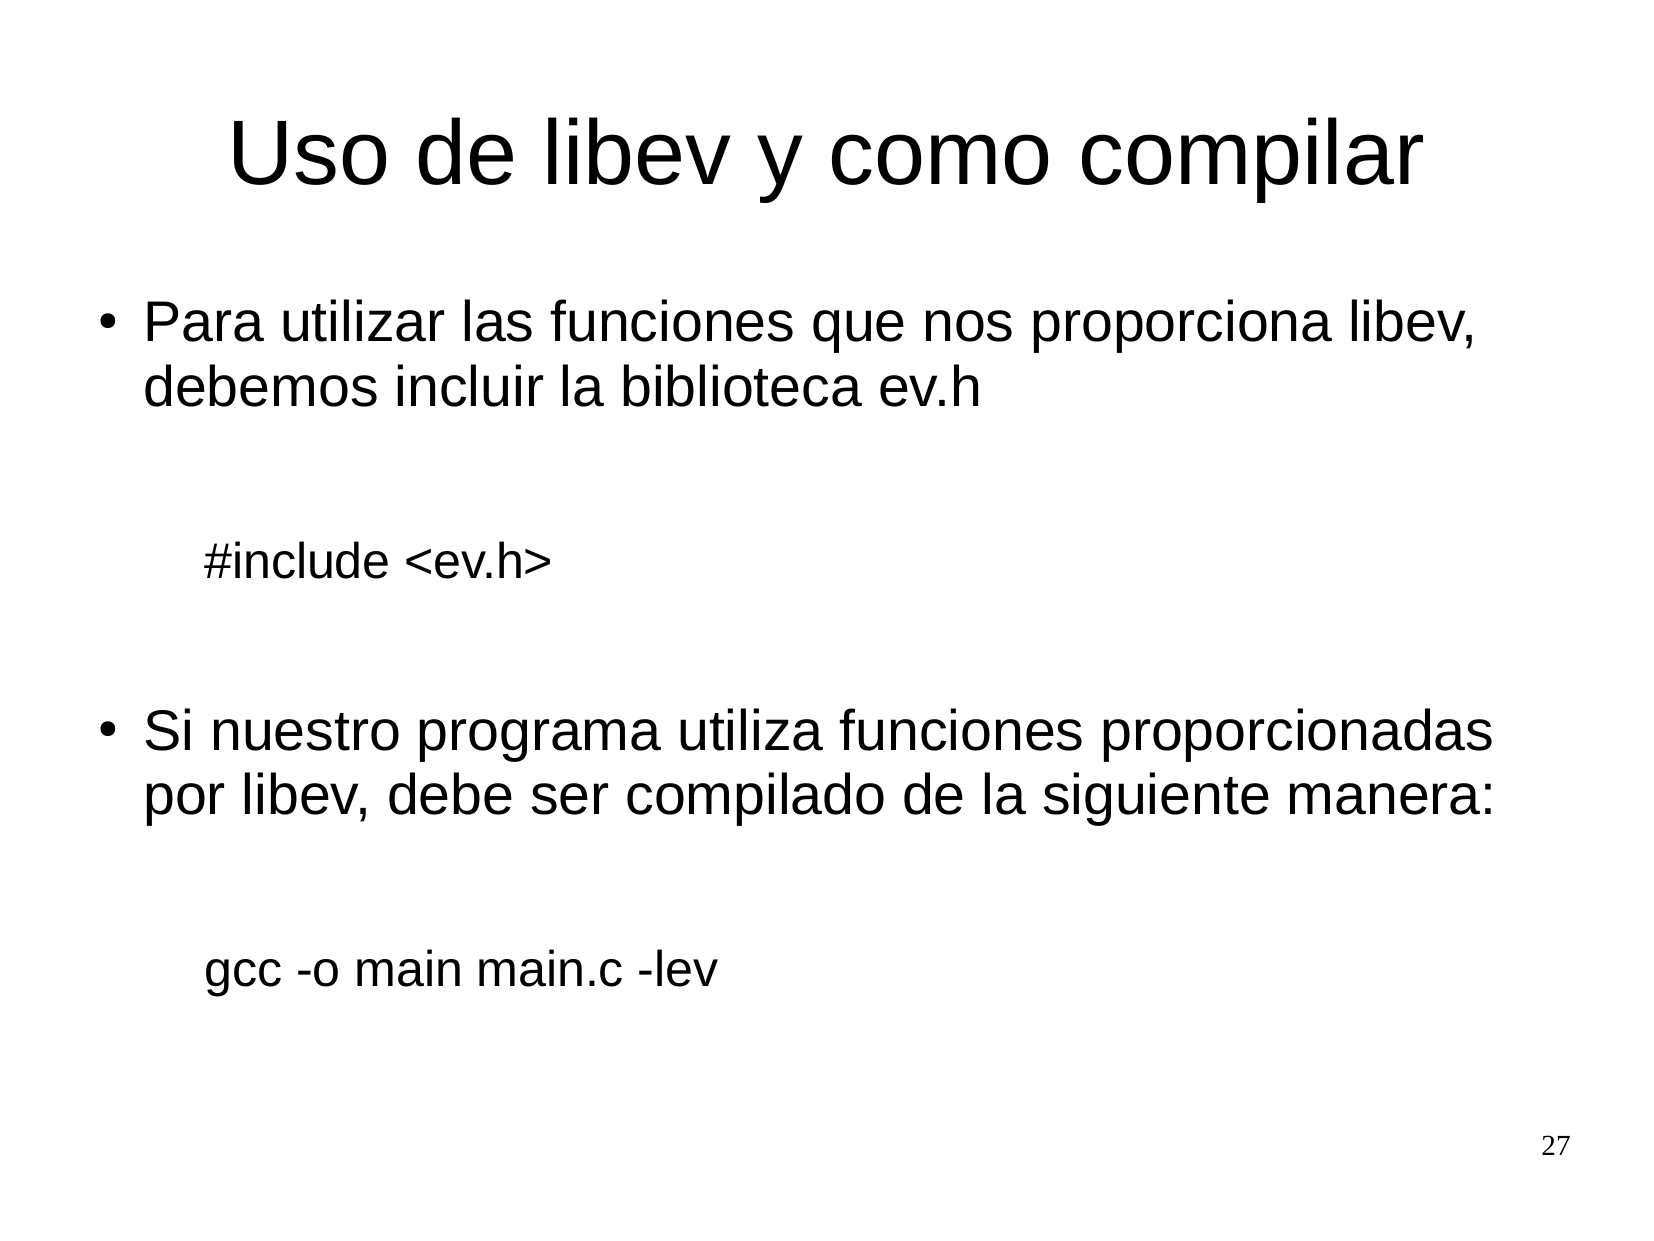

# Uso de libev y como compilar
Para utilizar las funciones que nos proporciona libev, debemos incluir la biblioteca ev.h
#include <ev.h>
Si nuestro programa utiliza funciones proporcionadas por libev, debe ser compilado de la siguiente manera:
gcc -o main main.c -lev
27